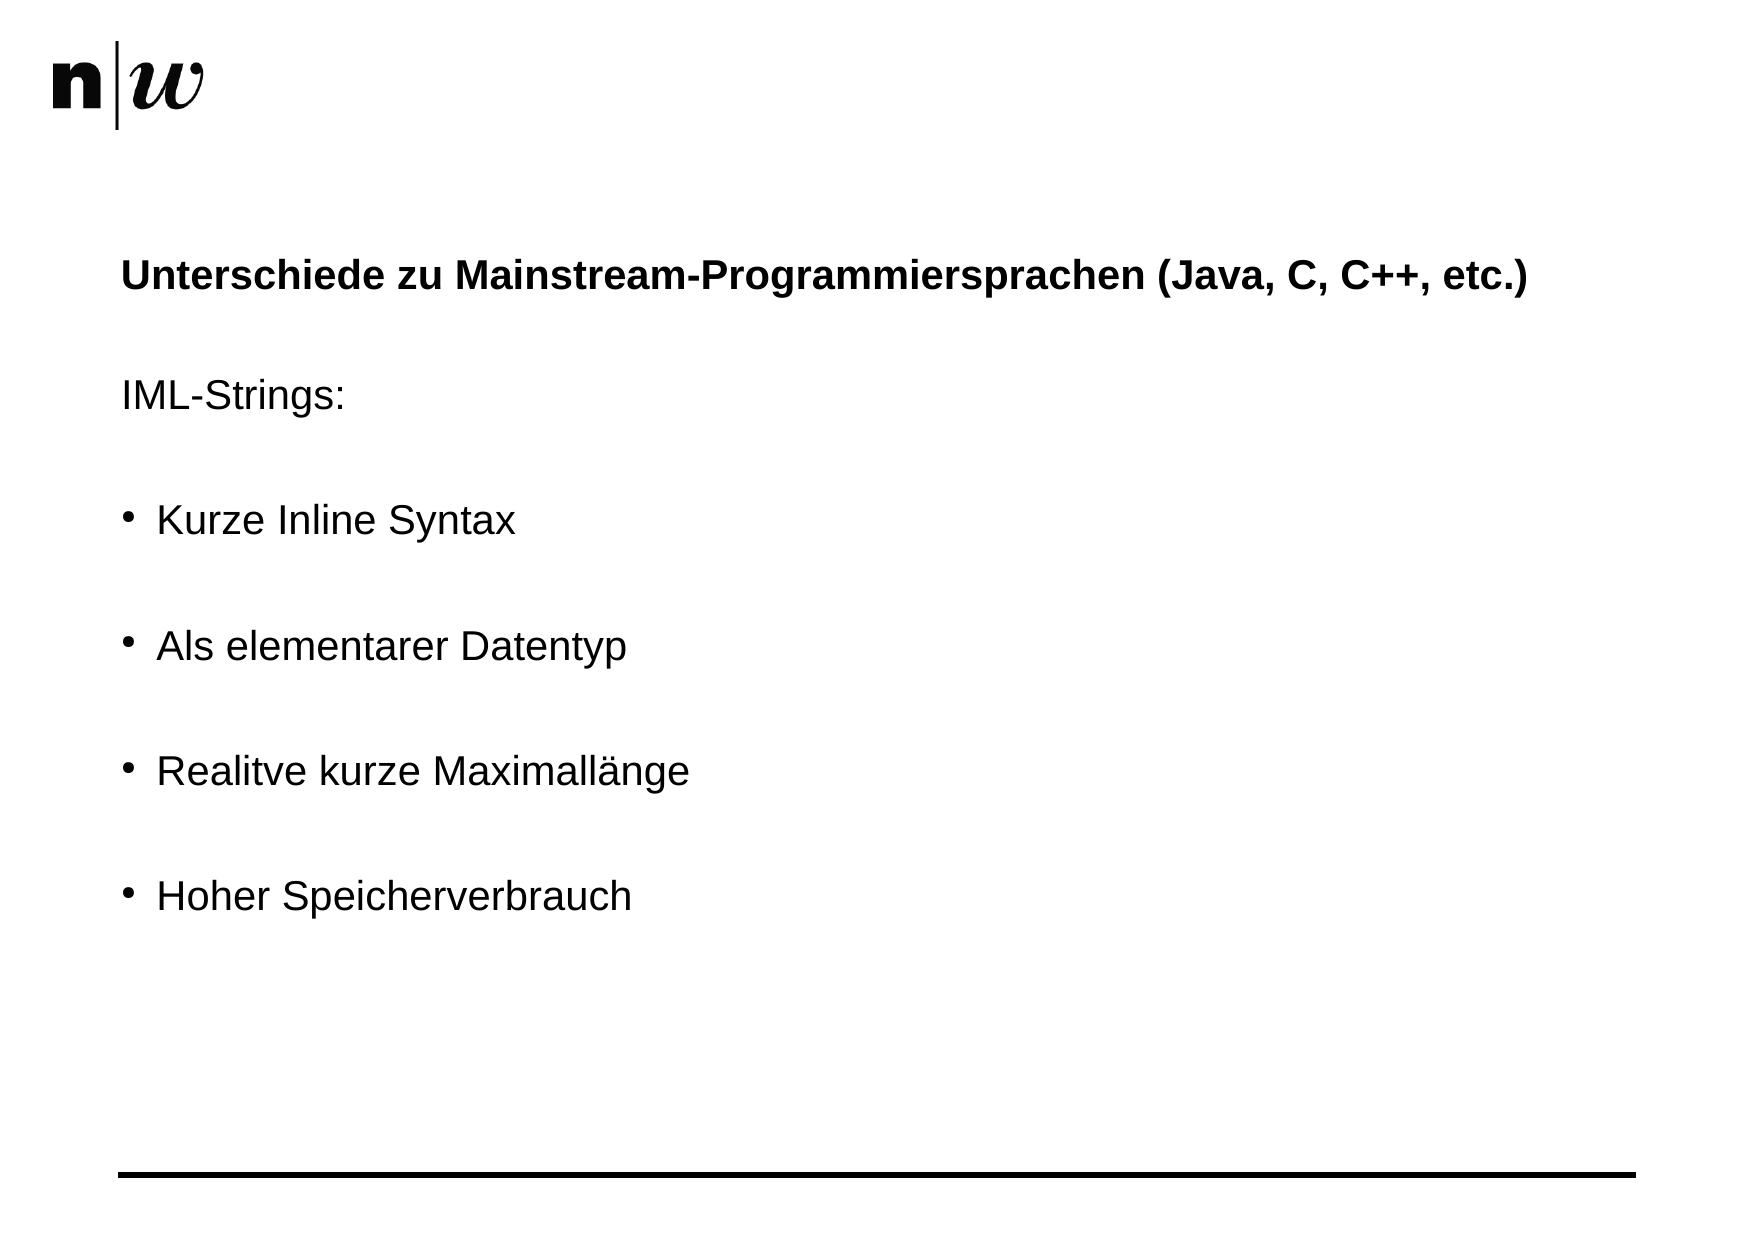

# Unterschiede zu Mainstream-Programmiersprachen (Java, C, C++, etc.)
IML-Strings:
Kurze Inline Syntax
Als elementarer Datentyp
Realitve kurze Maximallänge
Hoher Speicherverbrauch